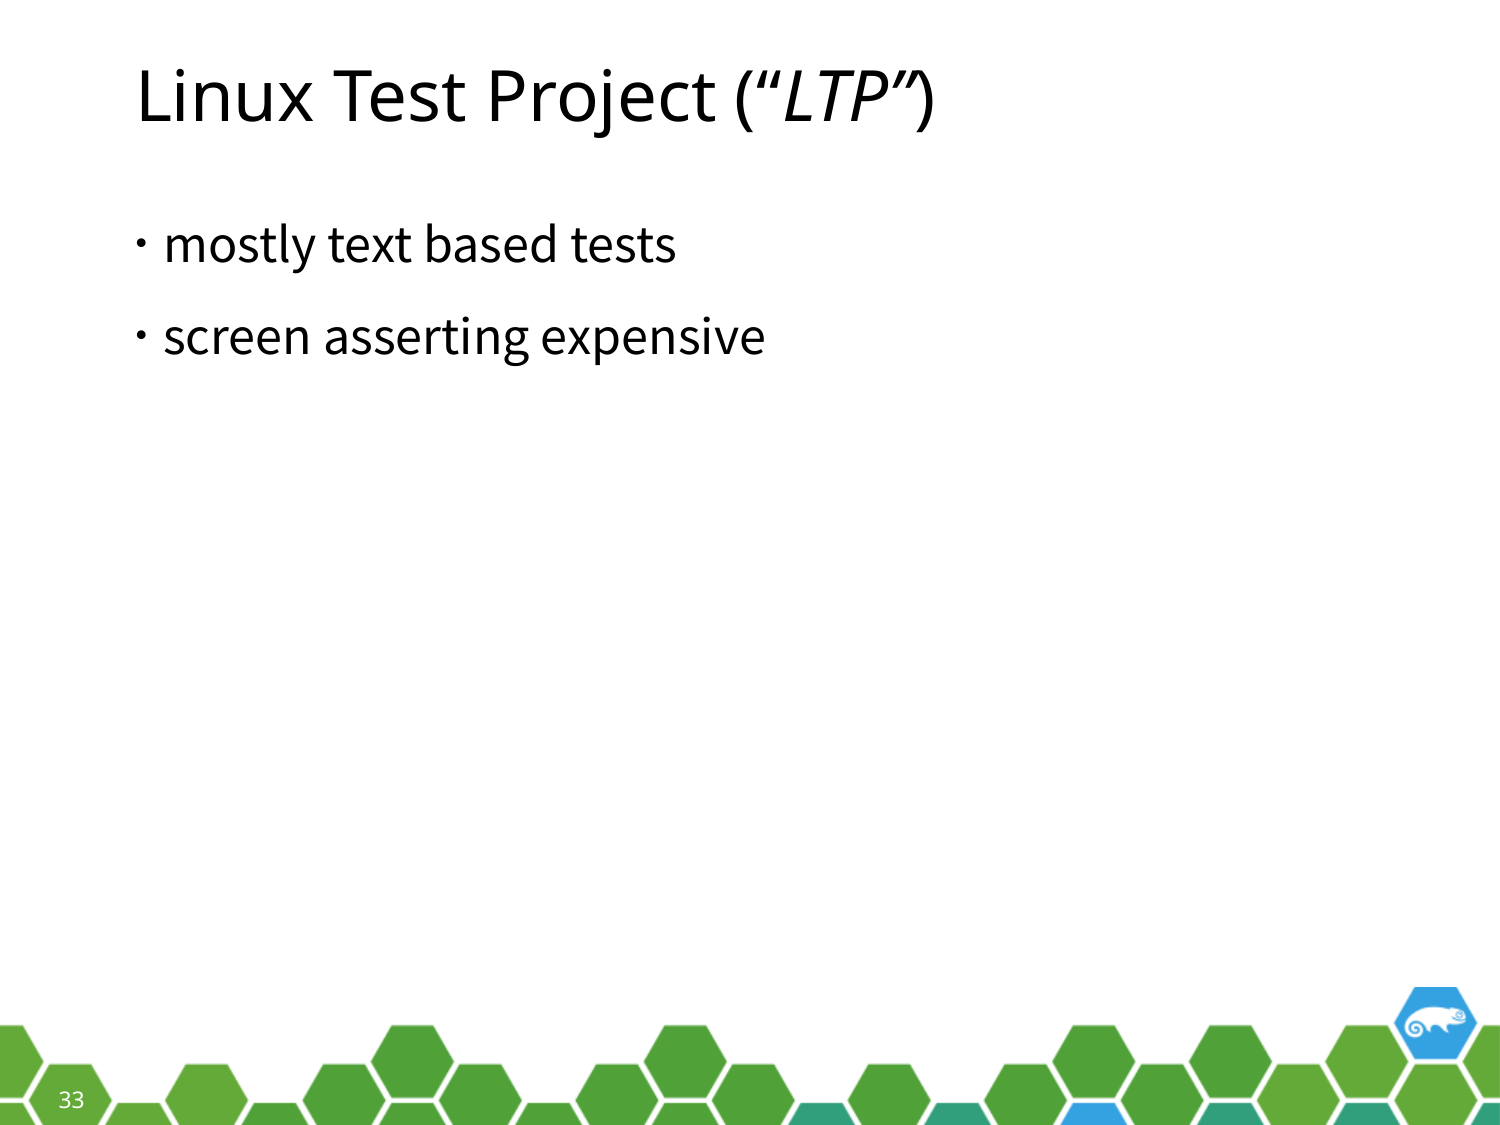

# Linux Test Project (“LTP”)
mostly text based tests
screen asserting expensive